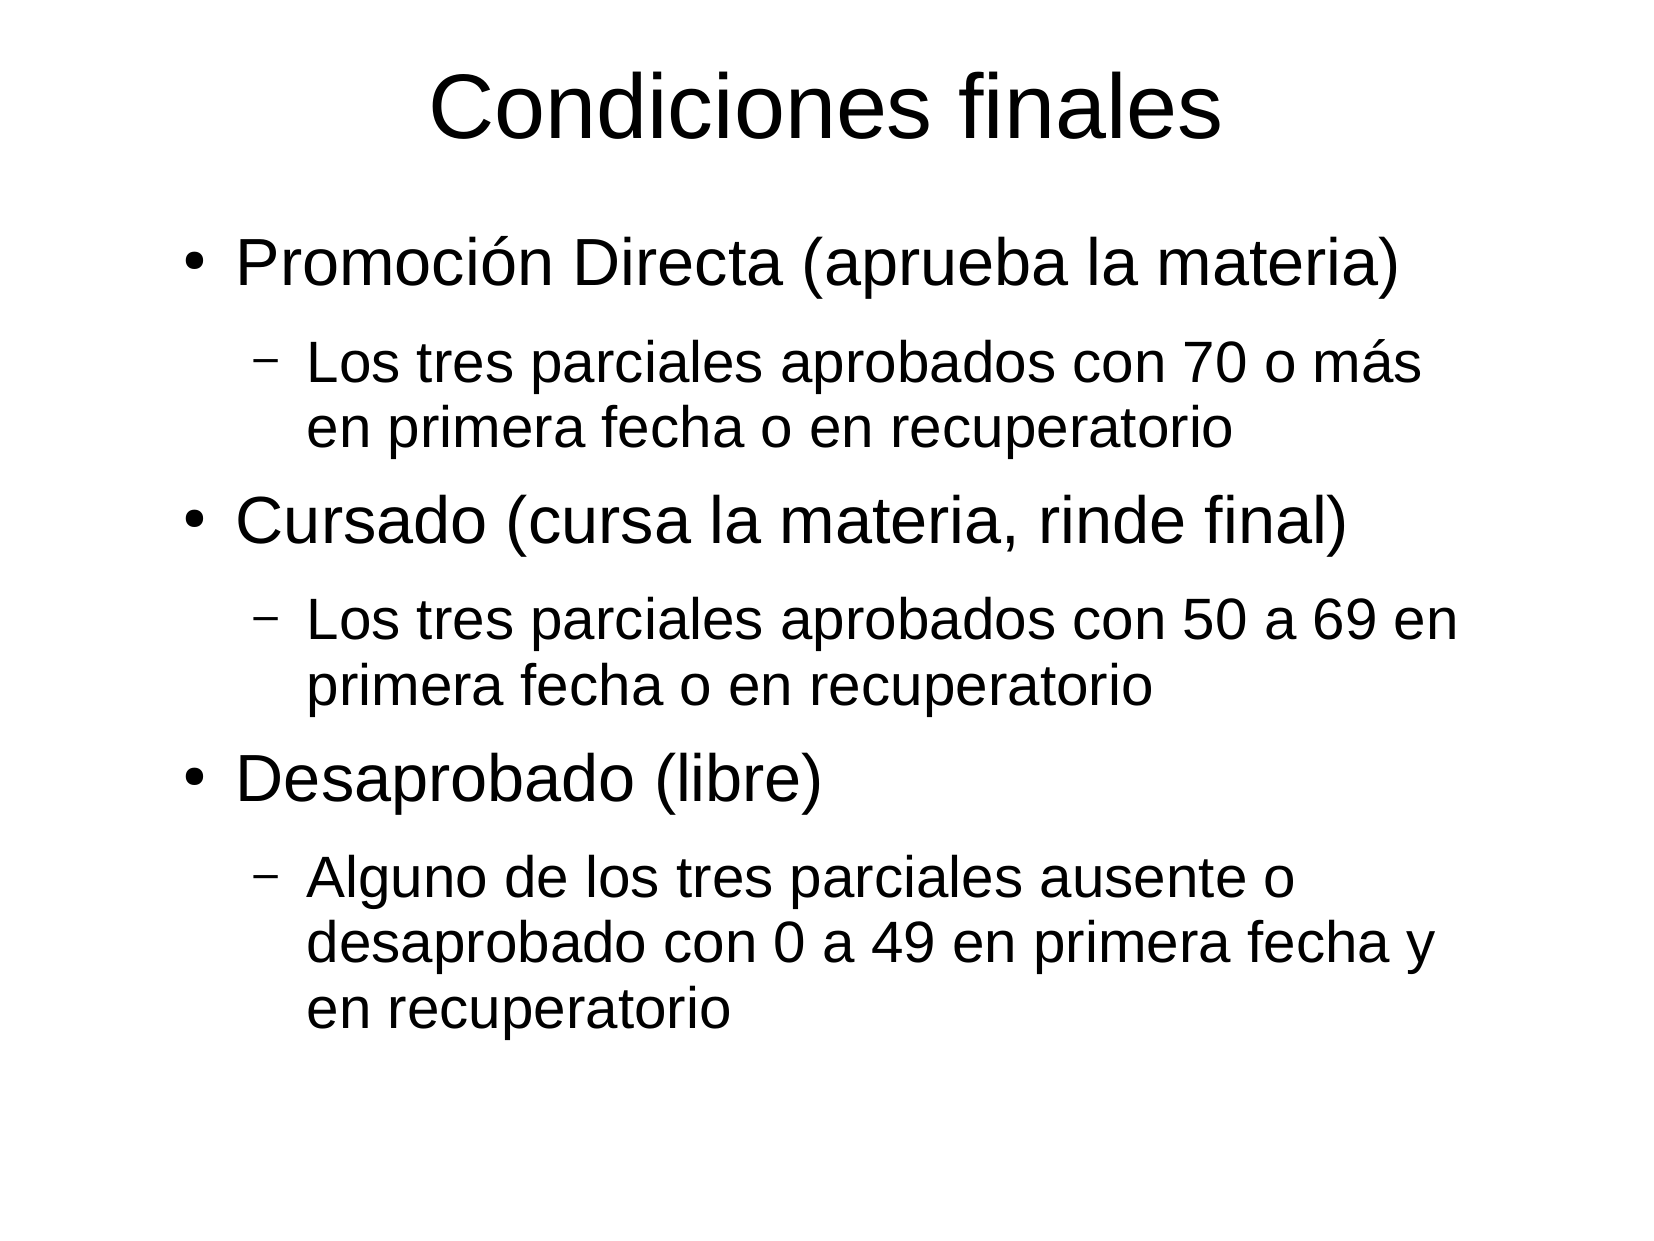

# Condiciones finales
Promoción Directa (aprueba la materia)
Los tres parciales aprobados con 70 o más en primera fecha o en recuperatorio
Cursado (cursa la materia, rinde final)
Los tres parciales aprobados con 50 a 69 en primera fecha o en recuperatorio
Desaprobado (libre)
Alguno de los tres parciales ausente o desaprobado con 0 a 49 en primera fecha y en recuperatorio